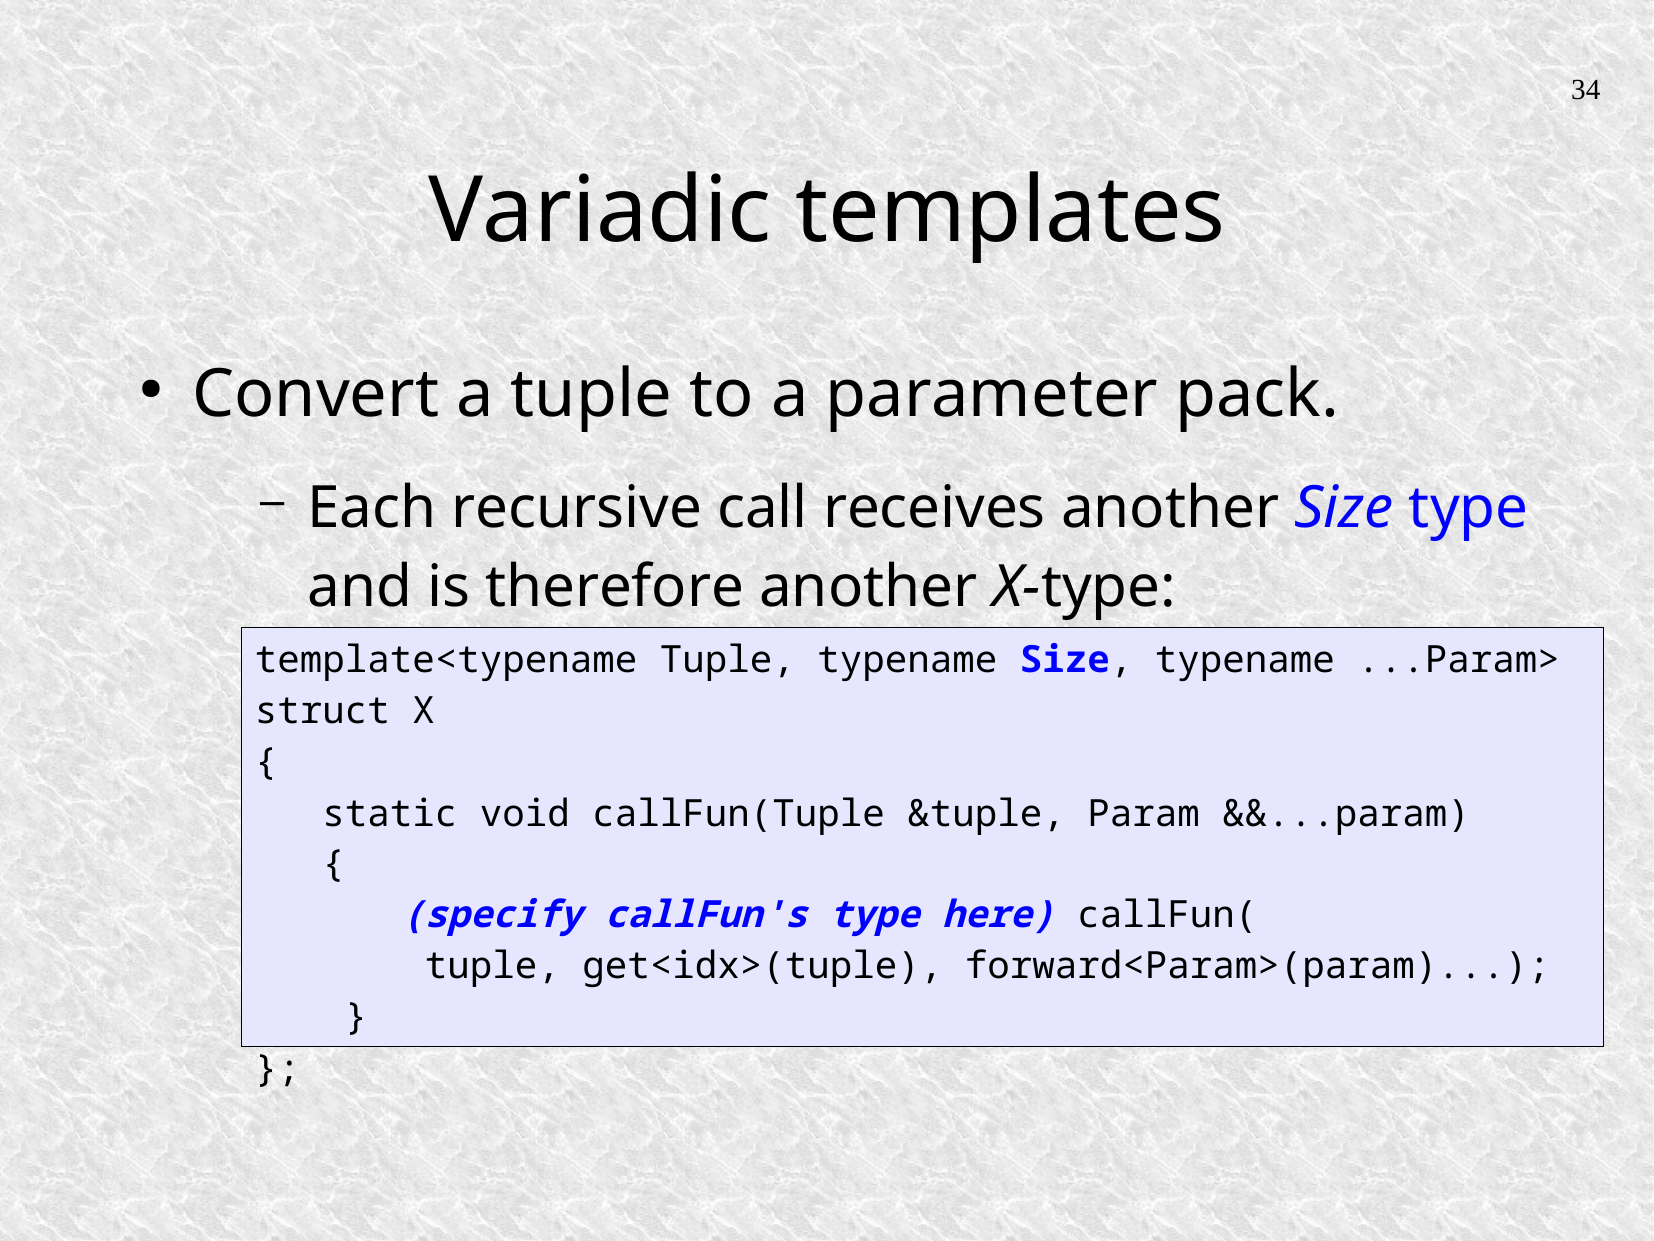

34
# Variadic templates
Convert a tuple to a parameter pack.
Each recursive call receives another Size type and is therefore another X-type:
template<typename Tuple, typename Size, typename ...Param>
struct X
{
 static void callFun(Tuple &tuple, Param &&...param)
 {
		(specify callFun's type here) callFun(
 		 tuple, get<idx>(tuple), forward<Param>(param)...);
 }
};